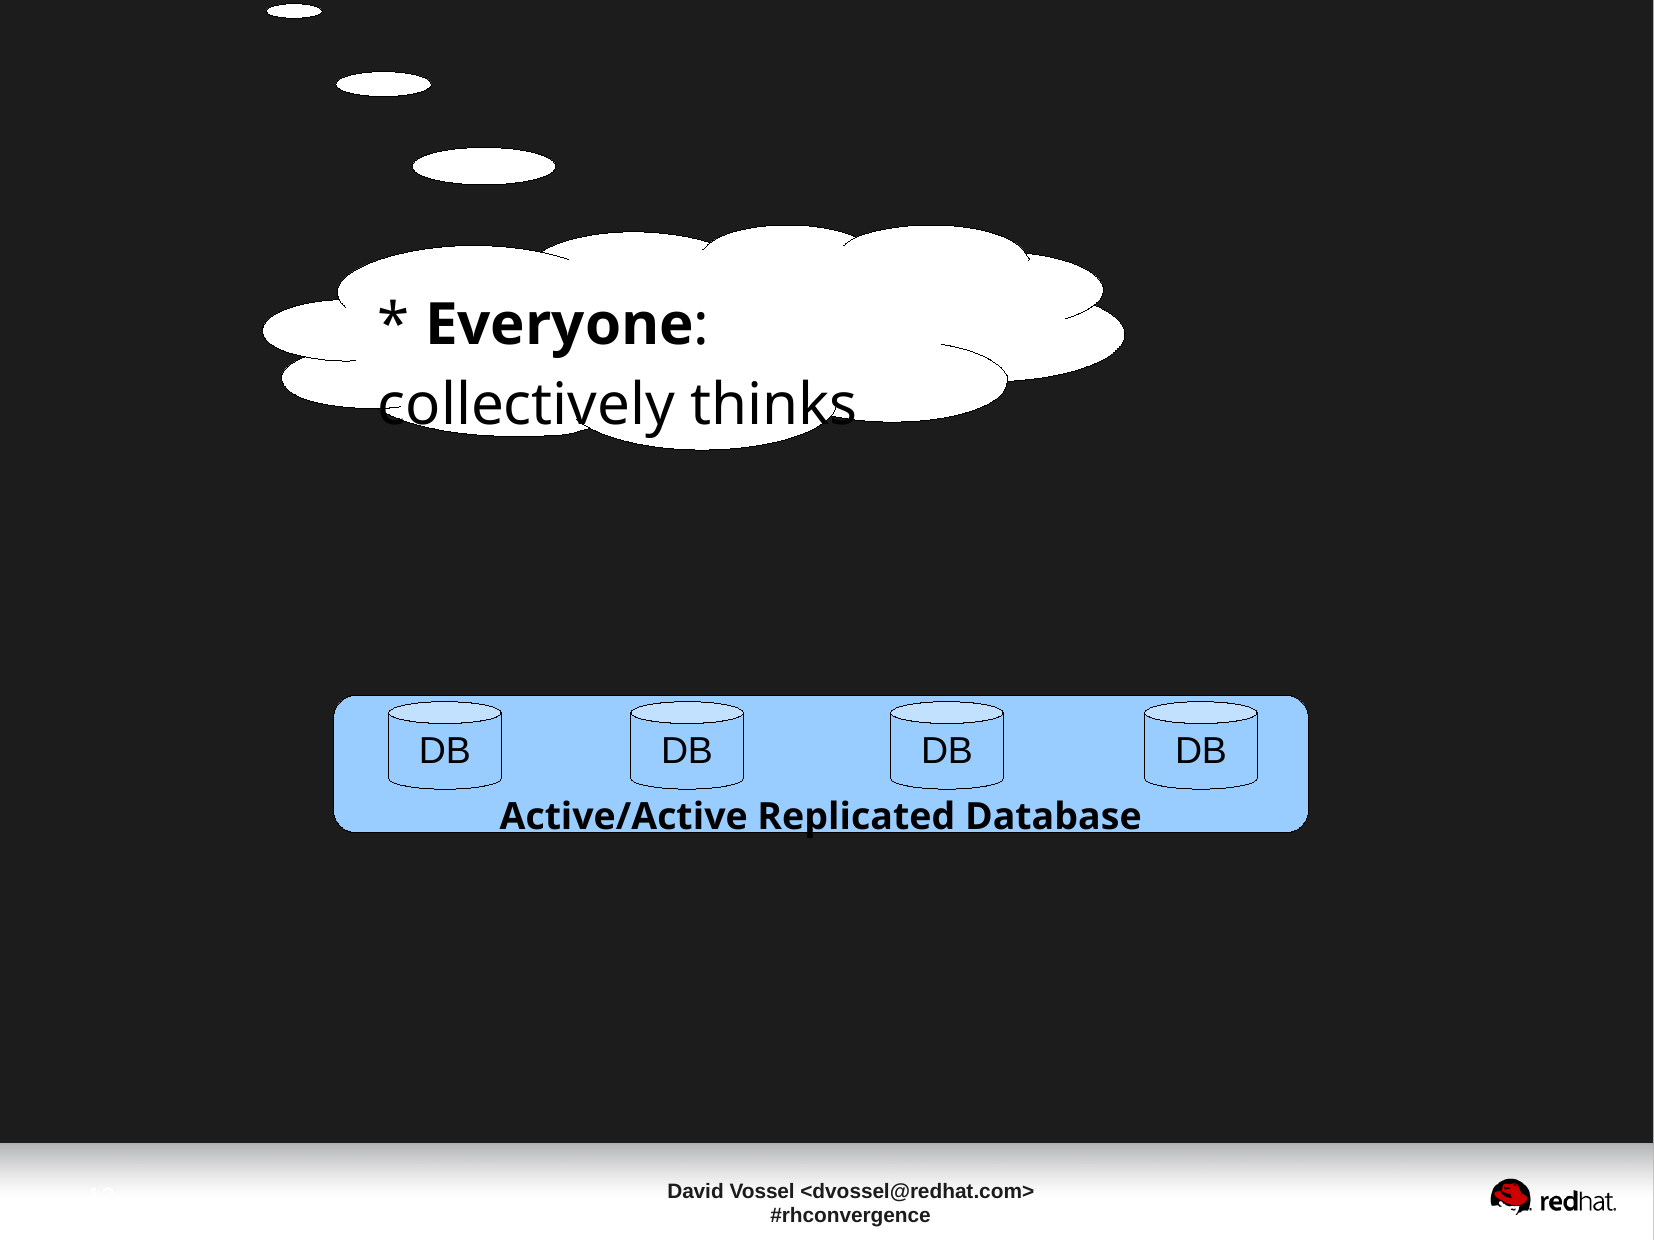

* Everyone: collectively thinks
Active/Active Replicated Database
DB
DB
DB
DB